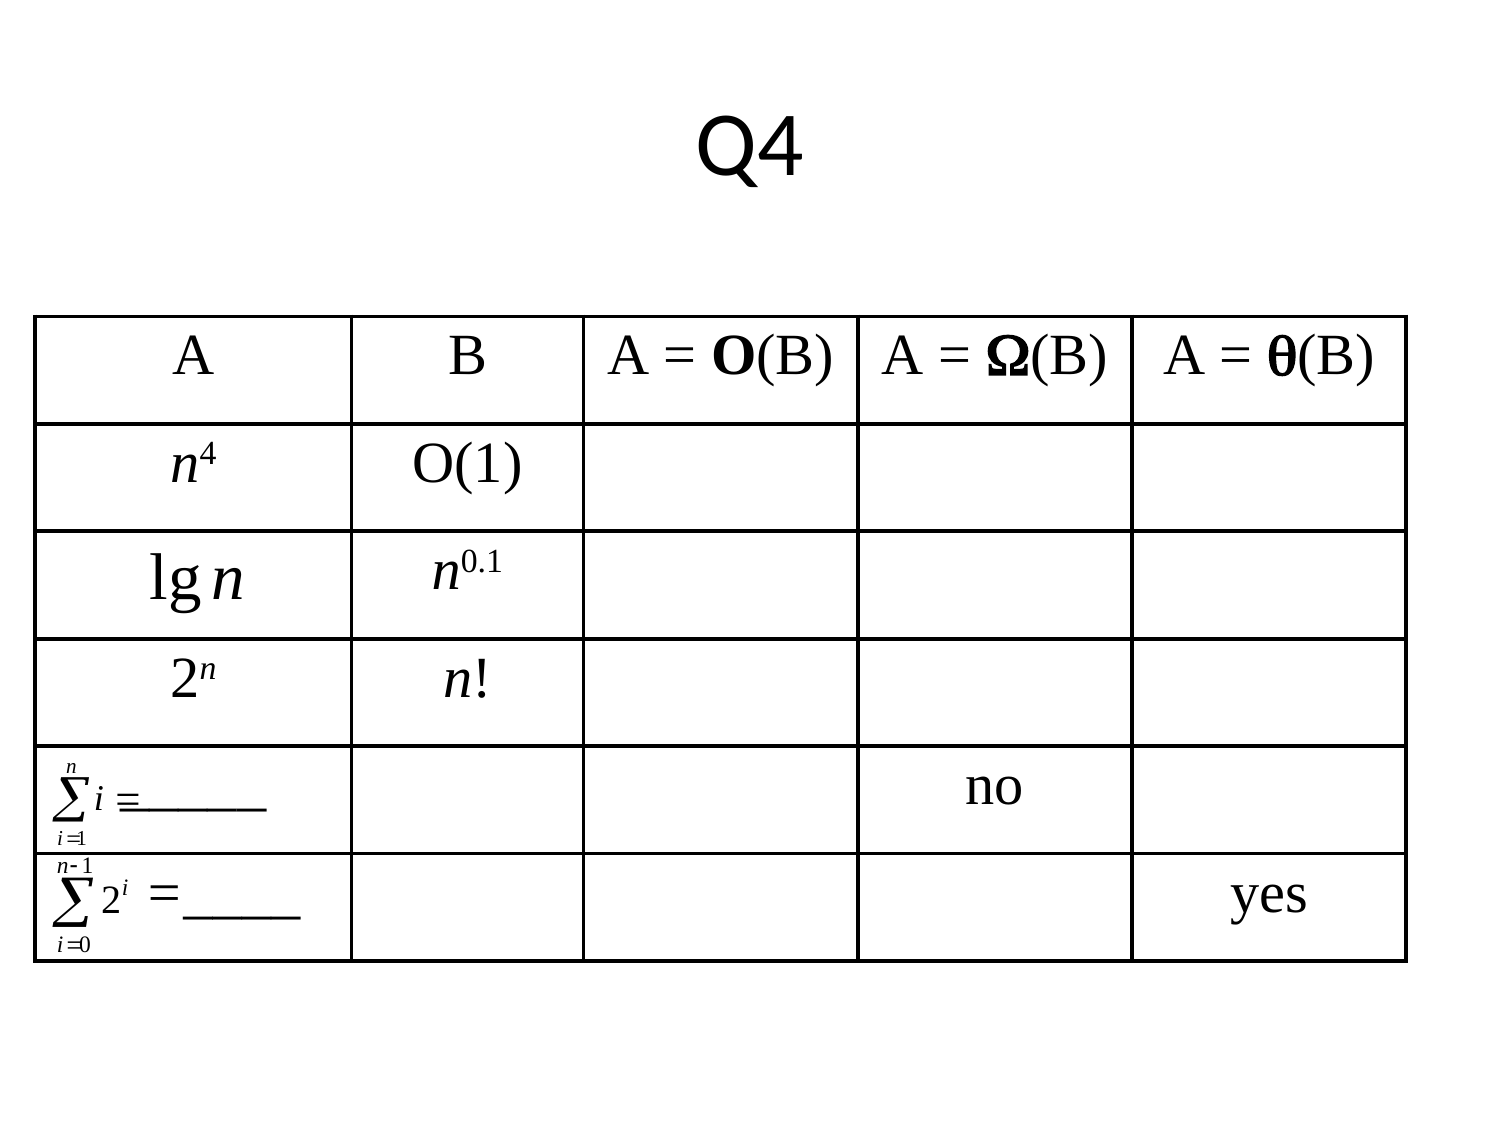

# Q4
| A | B | A = O(B) | A = (B) | A = (B) |
| --- | --- | --- | --- | --- |
| n4 | O(1) | | | |
| | n0.1 | | | |
| 2n | n! | | | |
| \_\_\_\_\_ | | | no | |
| =\_\_\_\_ | | | | yes |